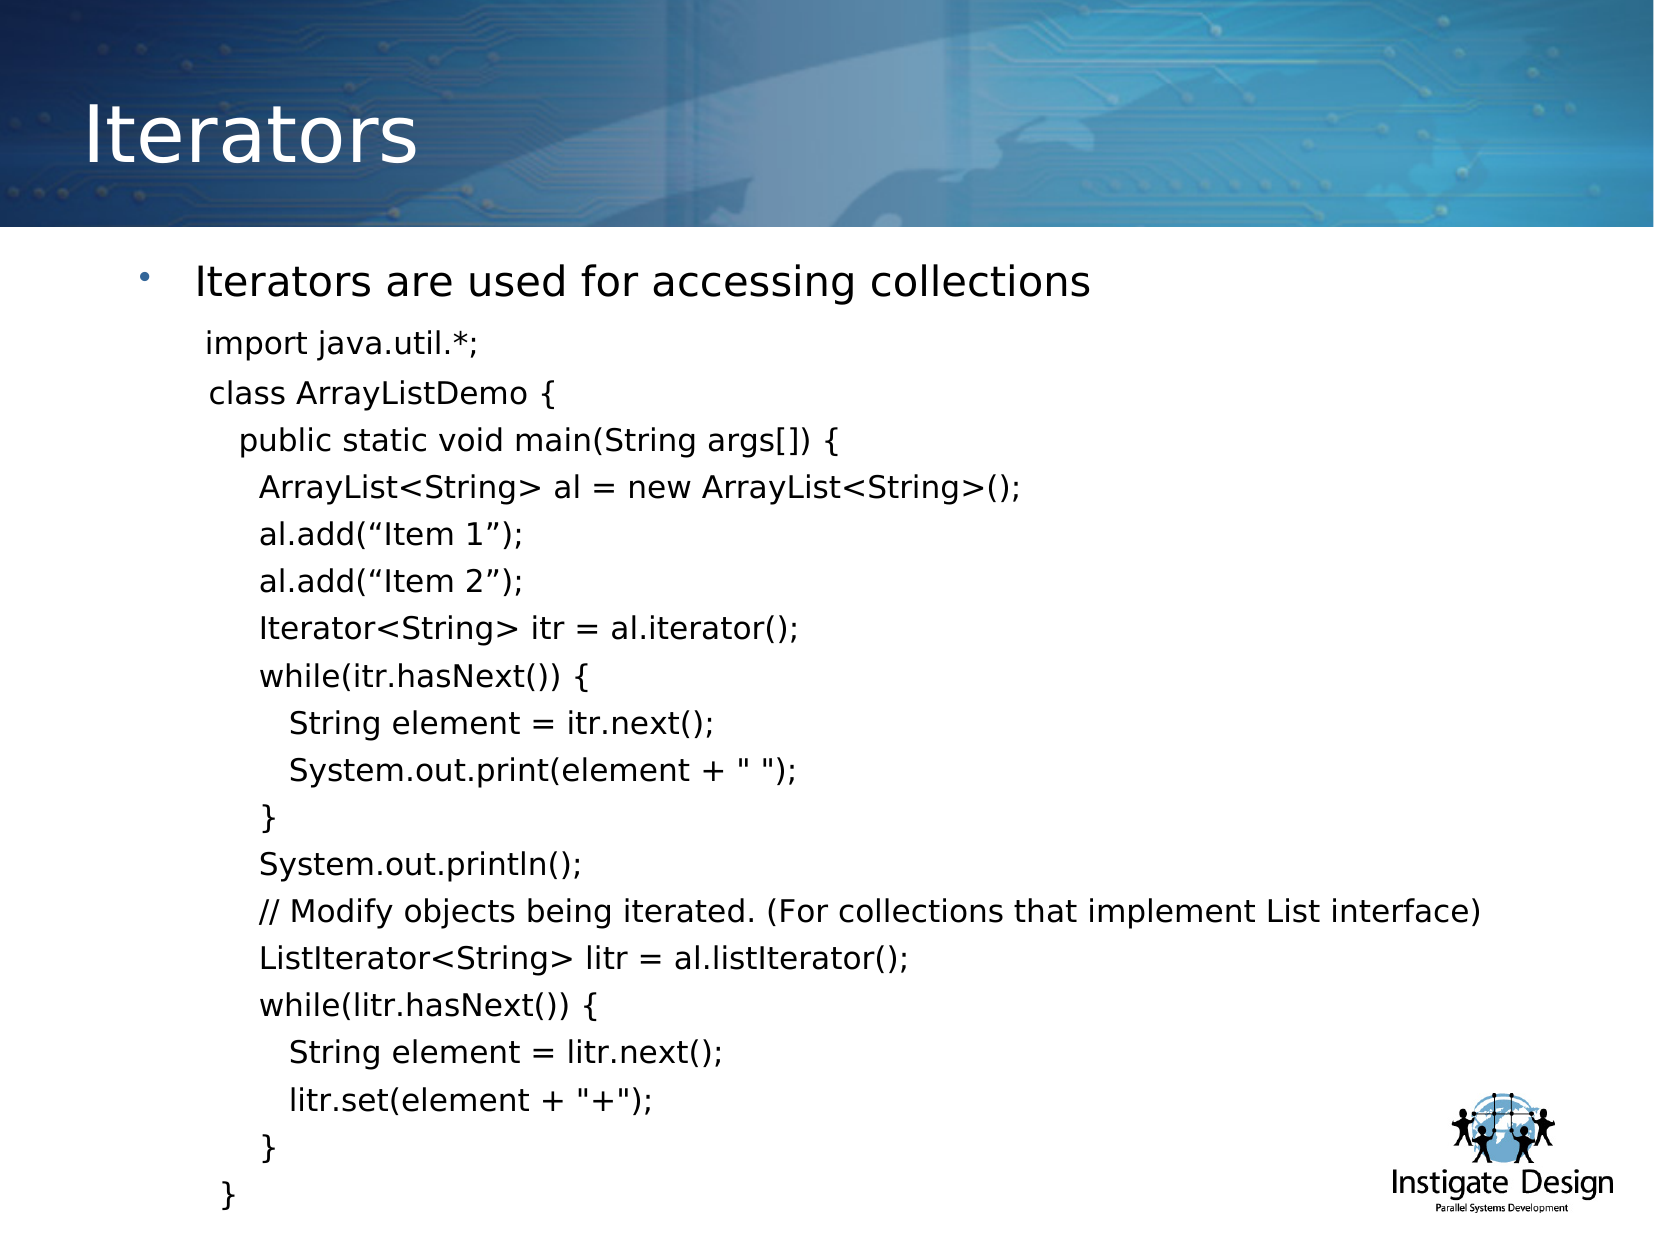

# Iterators
Iterators are used for accessing collections
 import java.util.*;
 class ArrayListDemo {
 public static void main(String args[]) {
 ArrayList<String> al = new ArrayList<String>();
 al.add(“Item 1”);
 al.add(“Item 2”);
 Iterator<String> itr = al.iterator();
 while(itr.hasNext()) {
 String element = itr.next();
 System.out.print(element + " ");
 }
 System.out.println();
 // Modify objects being iterated. (For collections that implement List interface)
 ListIterator<String> litr = al.listIterator();
 while(litr.hasNext()) {
 String element = litr.next();
 litr.set(element + "+");
 }
 }